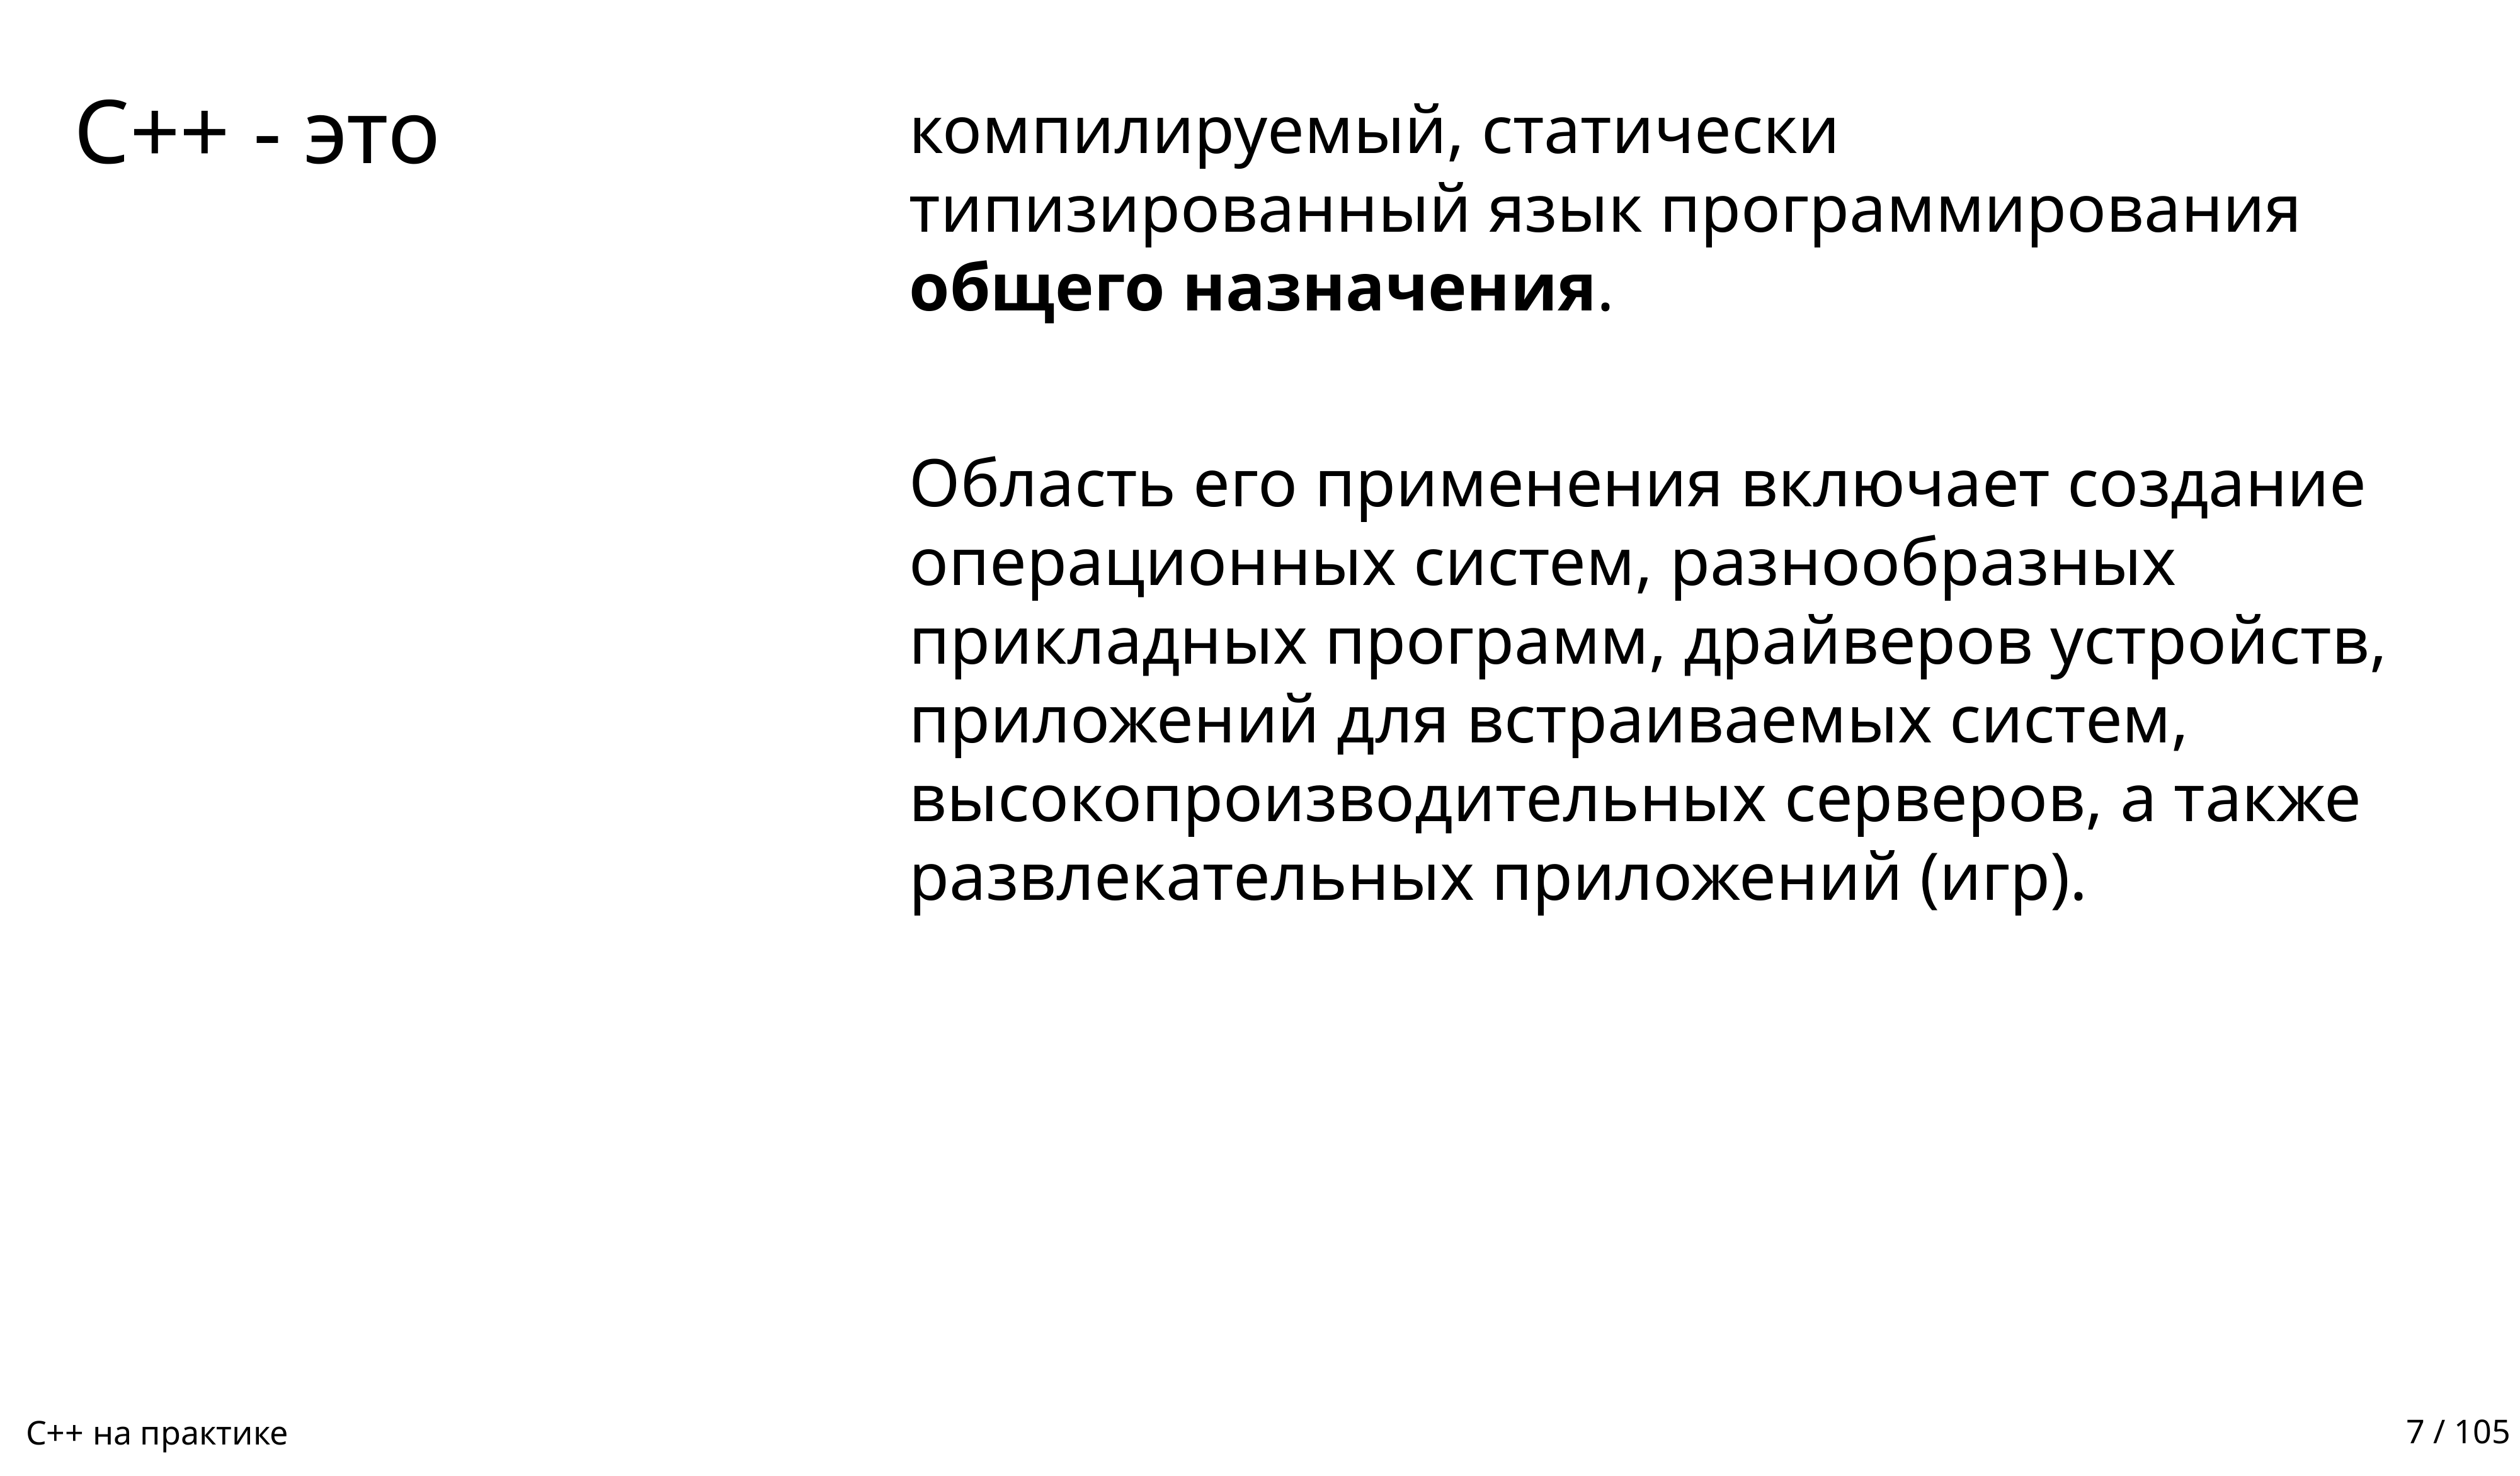

# C++ - это
компилируемый, статически типизированный язык программирования общего назначения.
Область его применения включает создание операционных систем, разнообразных прикладных программ, драйверов устройств, приложений для встраиваемых систем, высокопроизводительных серверов, а также развлекательных приложений (игр).
C++ на практике